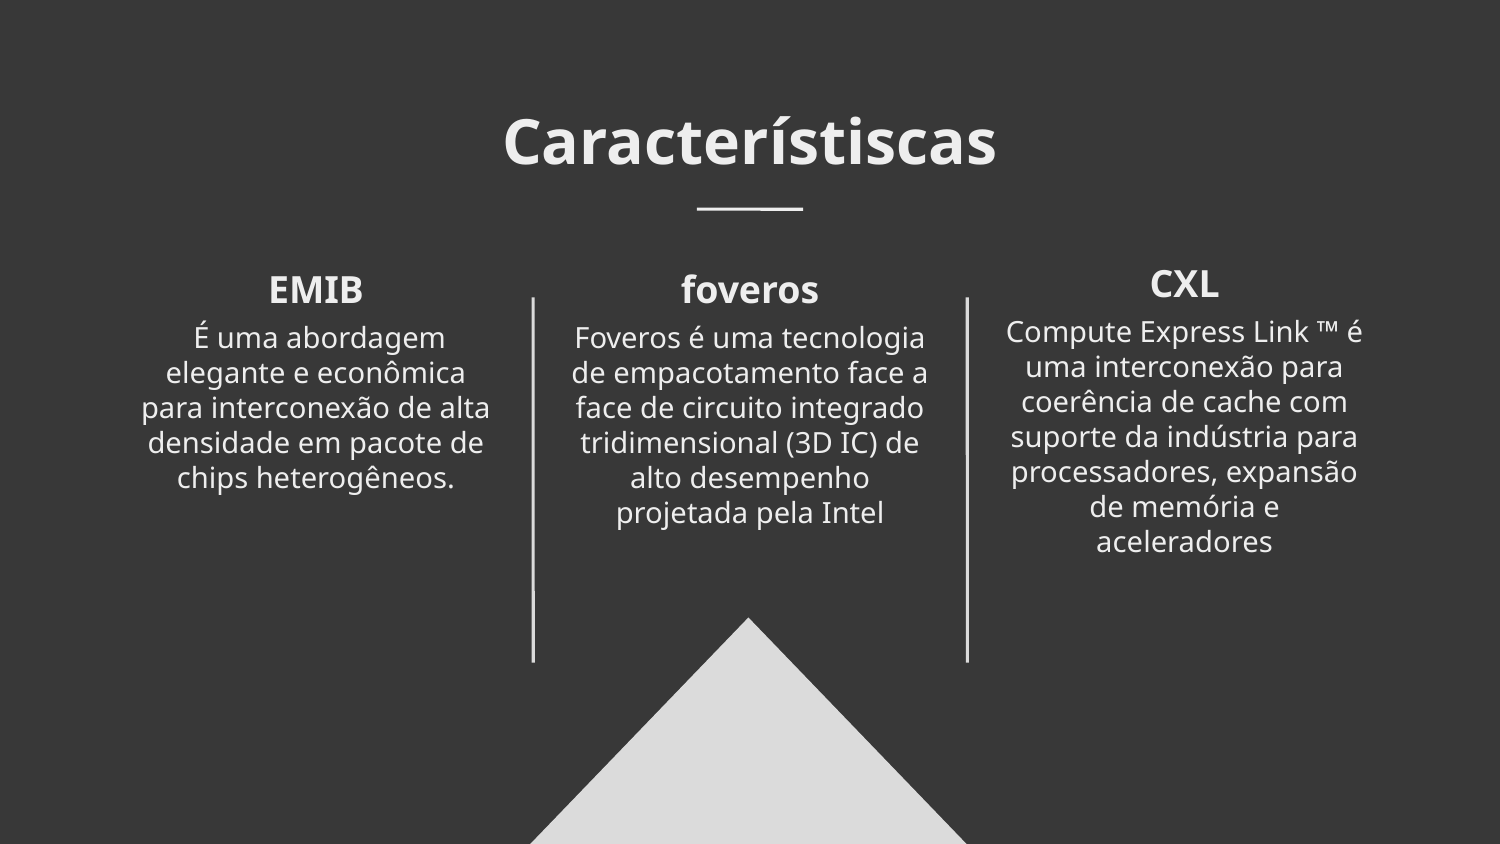

Característiscas
CXL
EMIB
foveros
Compute Express Link ™ é uma interconexão para coerência de cache com suporte da indústria para processadores, expansão de memória e aceleradores
# É uma abordagem elegante e econômica para interconexão de alta densidade em pacote de chips heterogêneos.
Foveros é uma tecnologia de empacotamento face a face de circuito integrado tridimensional (3D IC) de alto desempenho projetada pela Intel